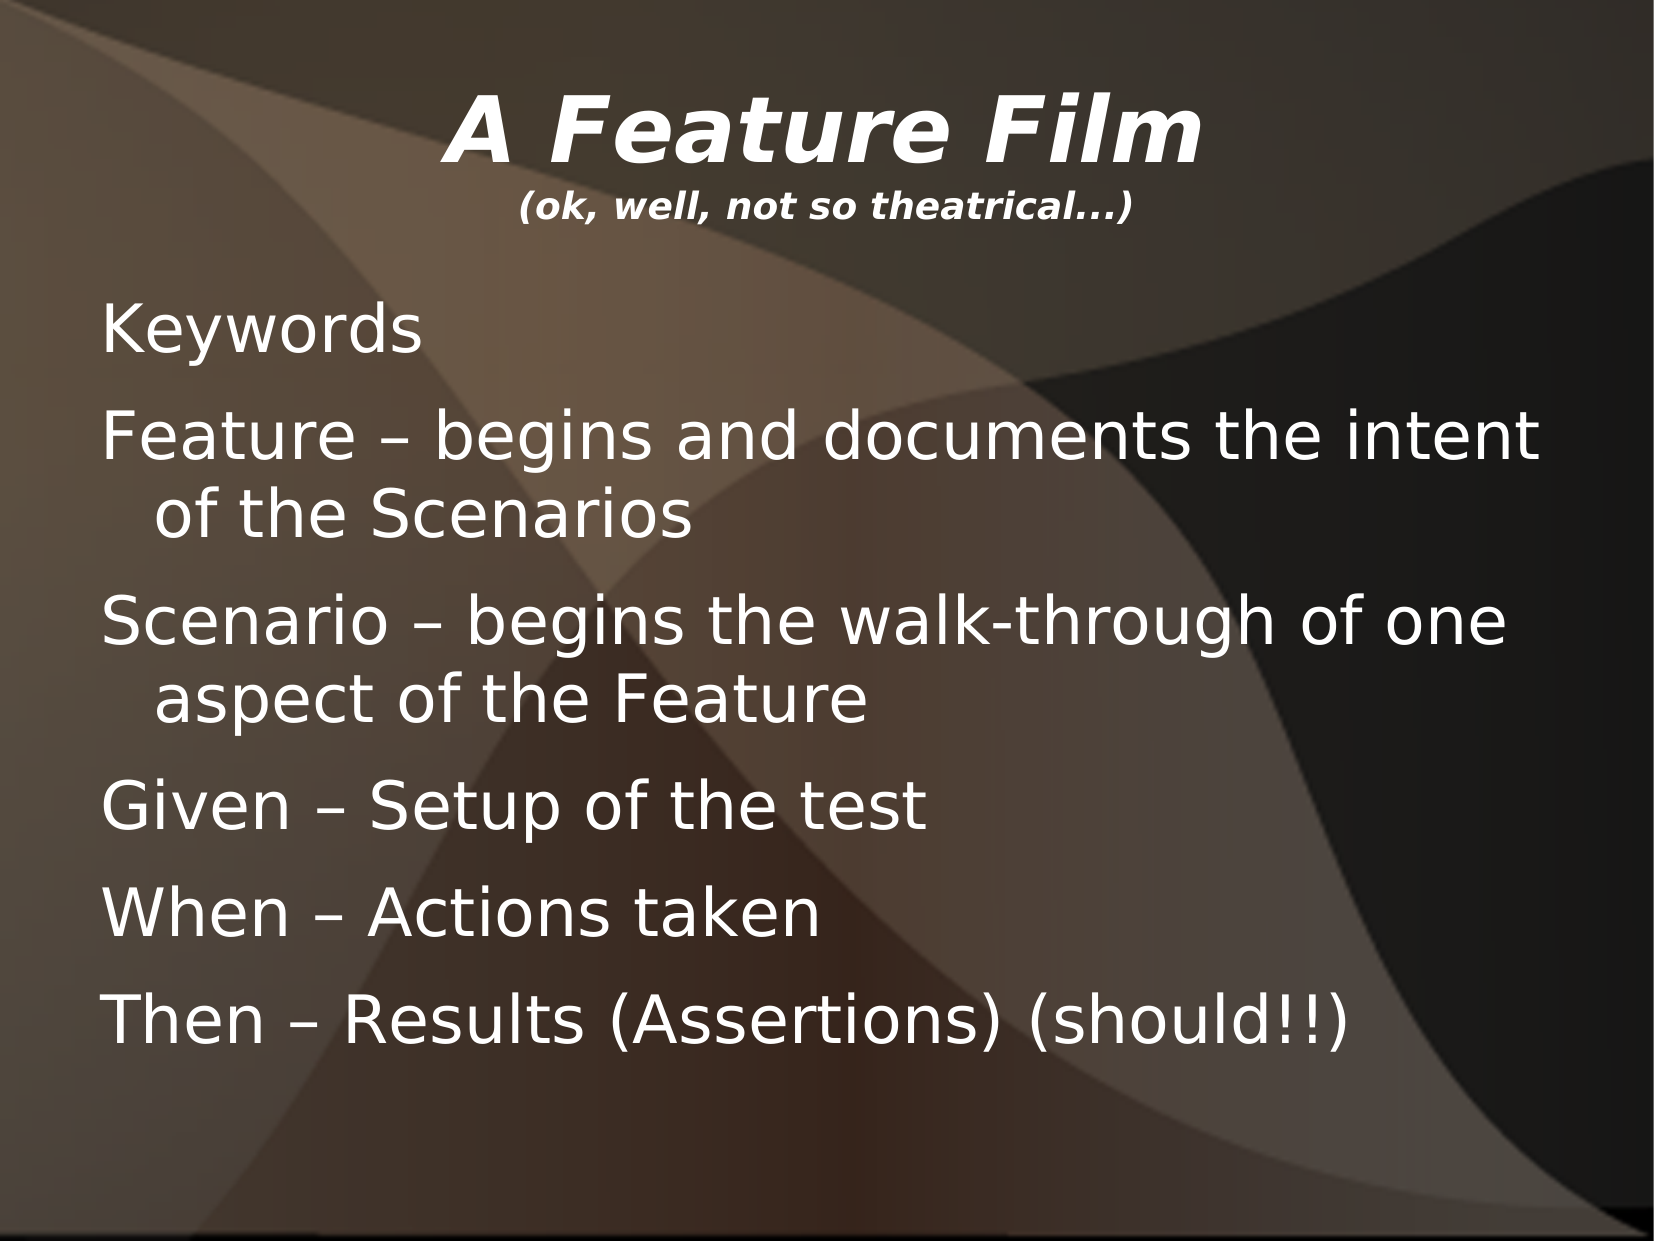

# A Feature Film (ok, well, not so theatrical...)
Keywords
Feature – begins and documents the intent of the Scenarios
Scenario – begins the walk-through of one aspect of the Feature
Given – Setup of the test
When – Actions taken
Then – Results (Assertions) (should!!)